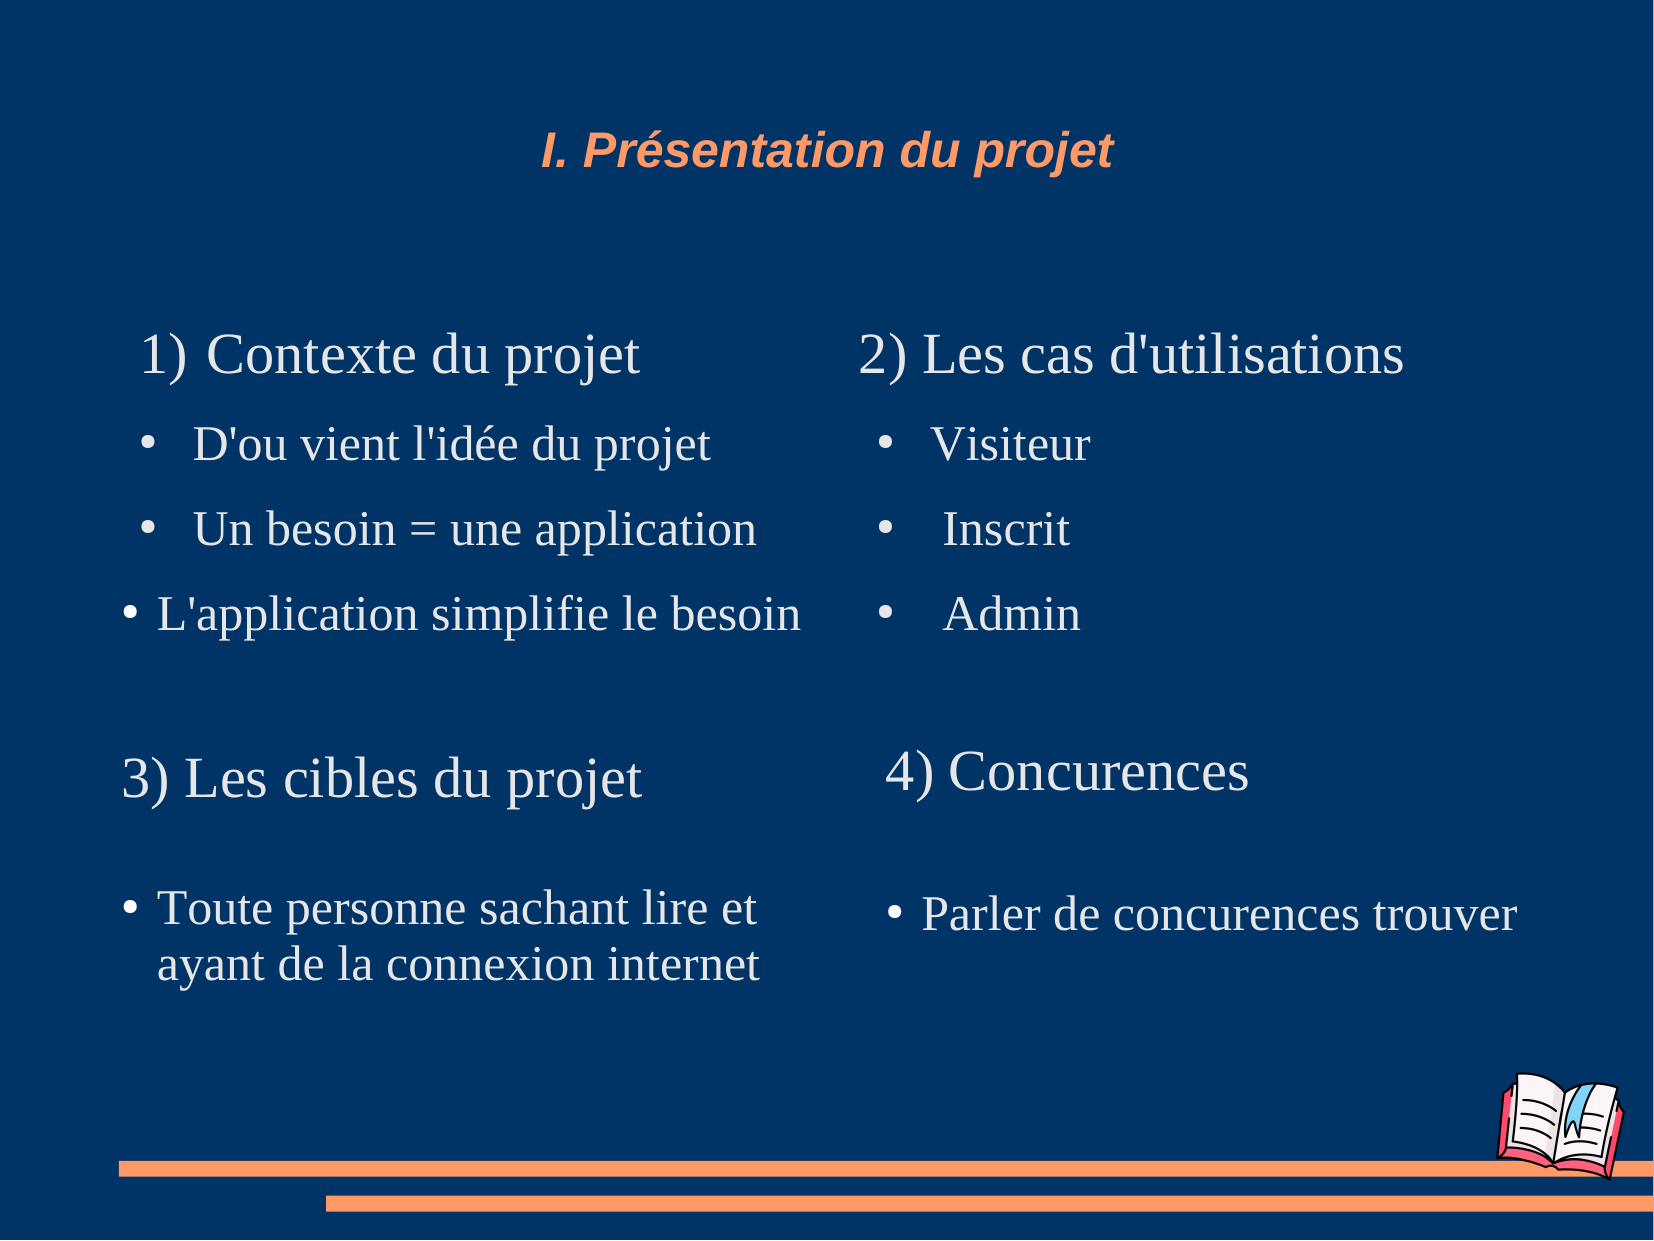

# I. Présentation du projet
 Contexte du projet
D'ou vient l'idée du projet
Un besoin = une application
L'application simplifie le besoin
2) Les cas d'utilisations
Visiteur
 Inscrit
 Admin
4) Concurences
Parler de concurences trouver
3) Les cibles du projet
Toute personne sachant lire et ayant de la connexion internet